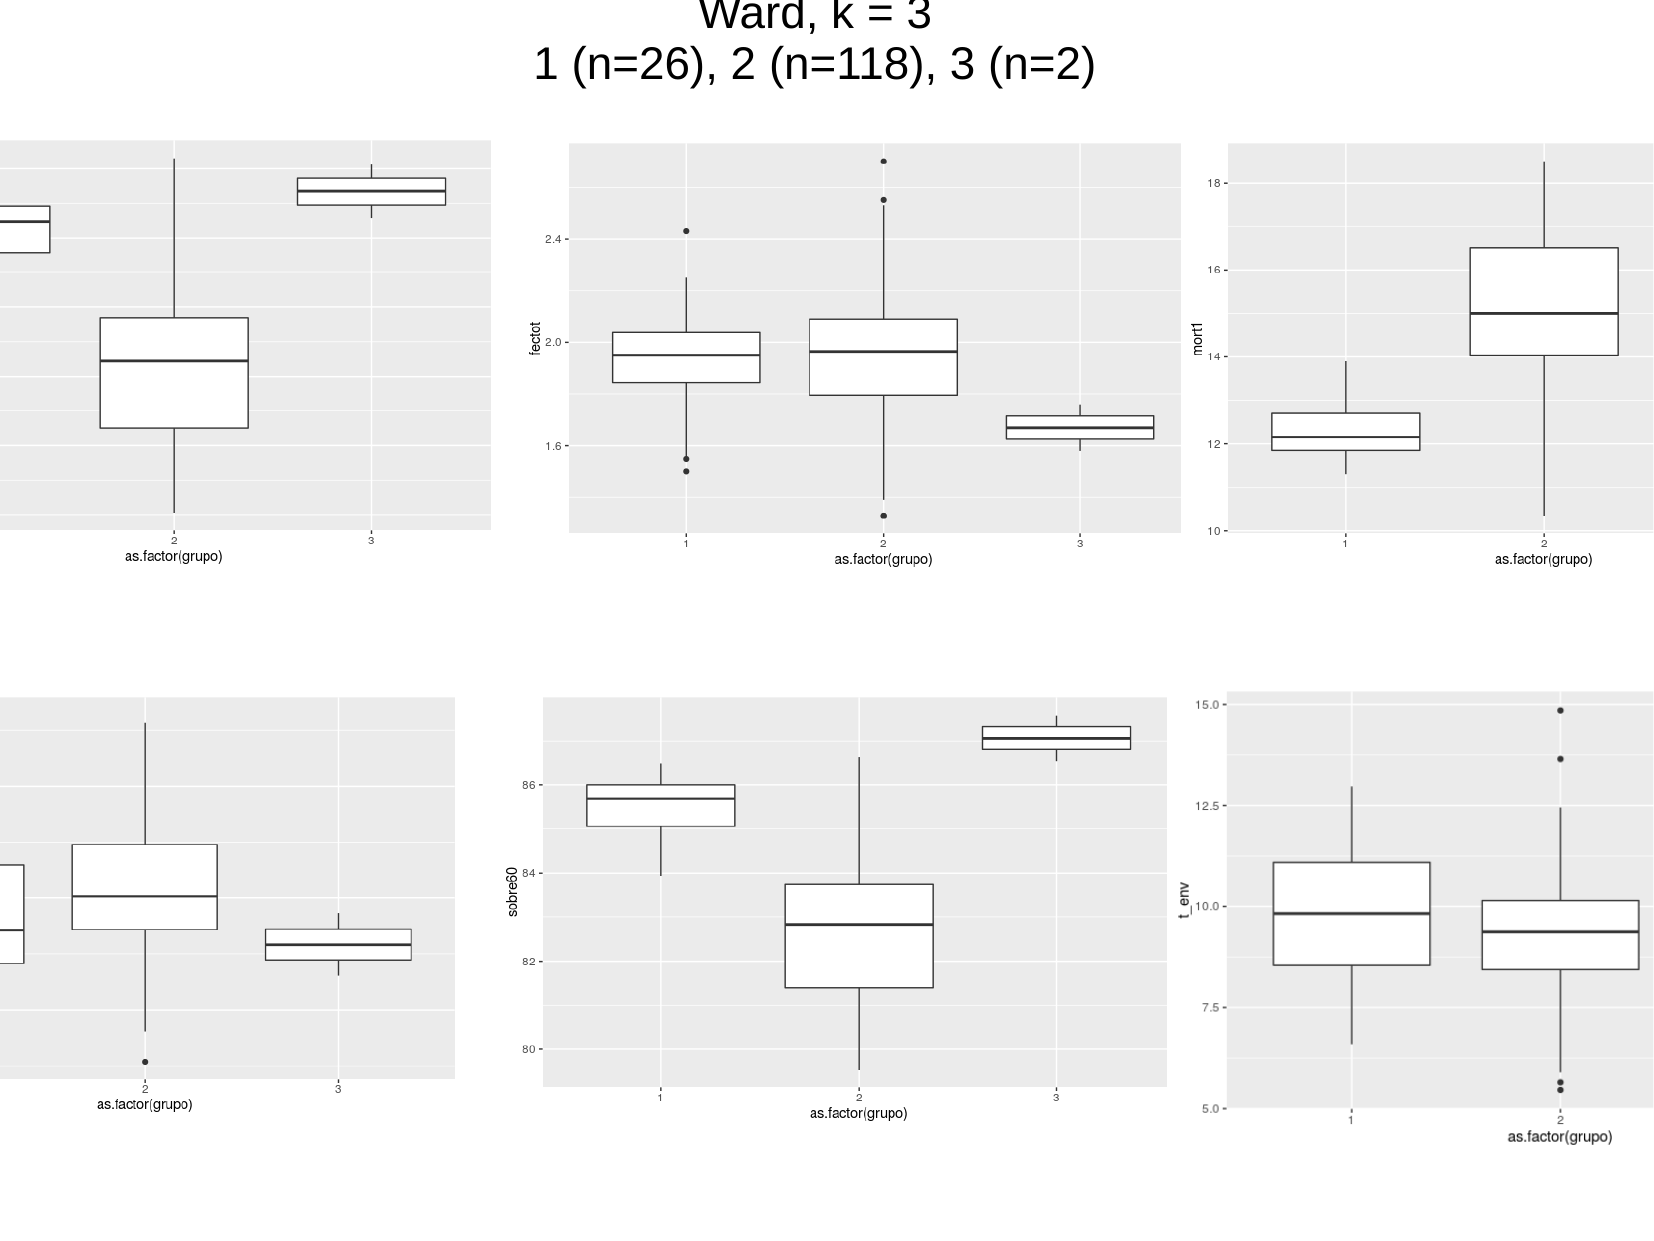

# Ward, k = 3 1 (n=26), 2 (n=118), 3 (n=2)